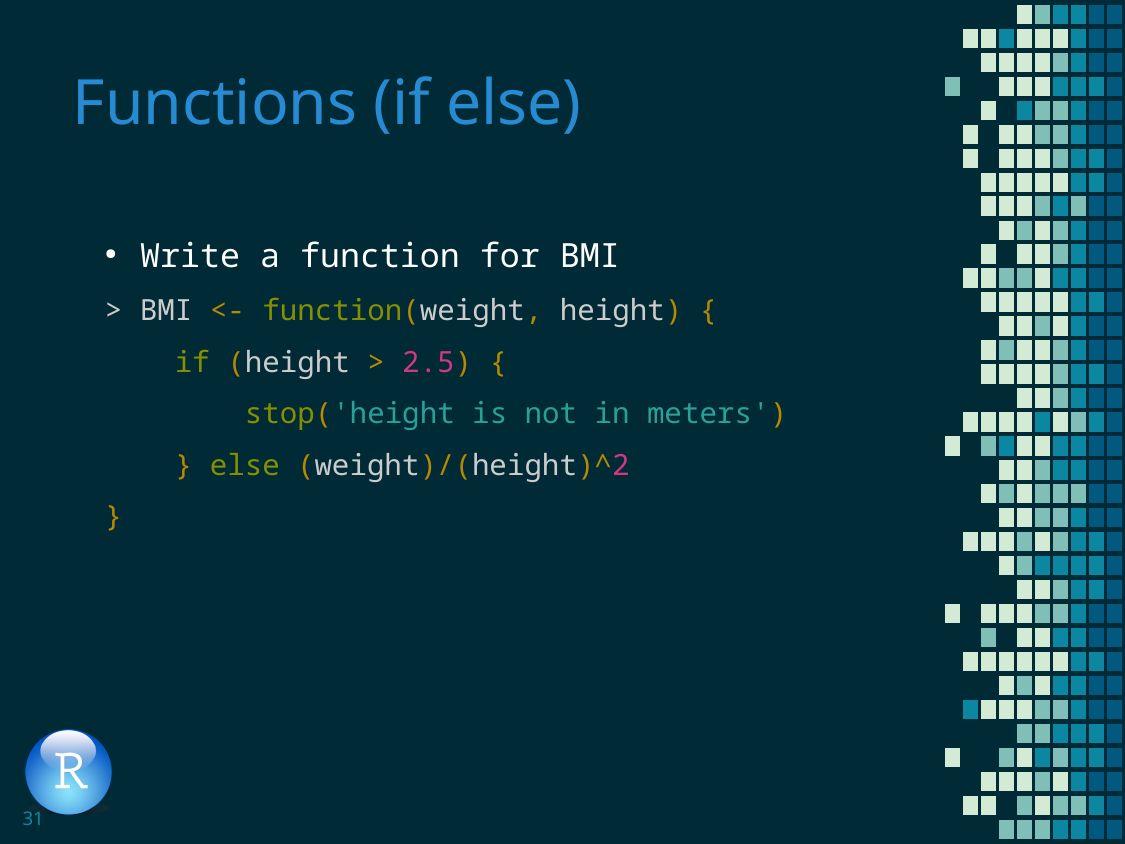

Functions (if else)
Write a function for BMI
> BMI <- function(weight, height) {
 if (height > 2.5) {
 stop('height is not in meters')
 } else (weight)/(height)^2
}